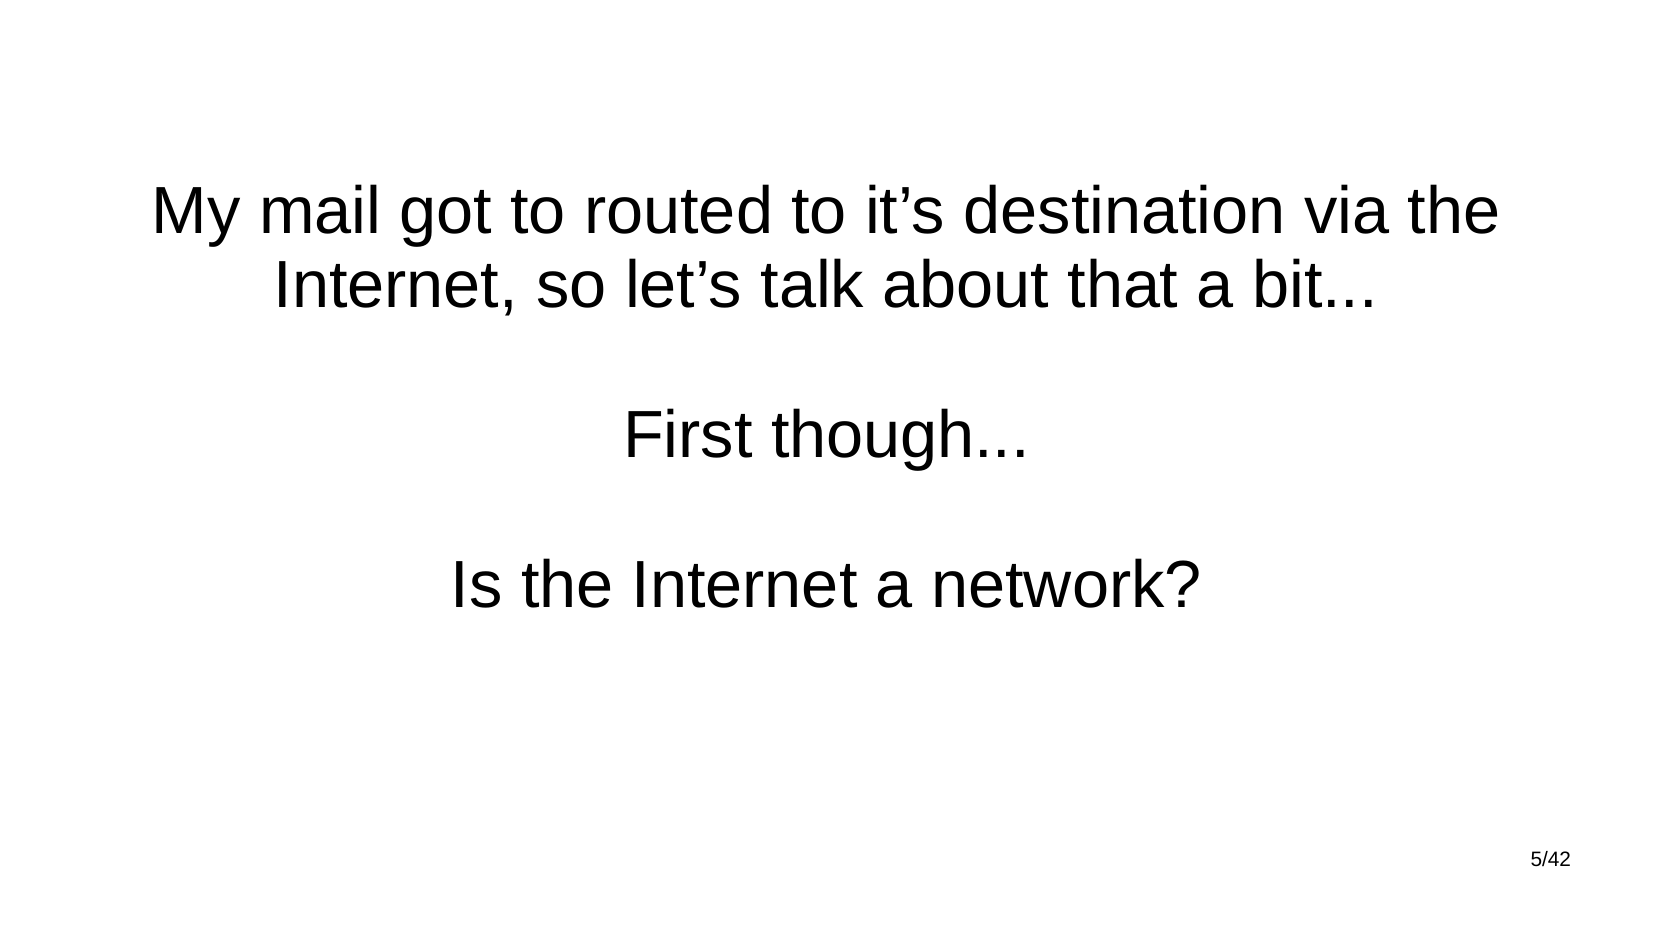

# My mail got to routed to it’s destination via the Internet, so let’s talk about that a bit...
First though...
Is the Internet a network?
5